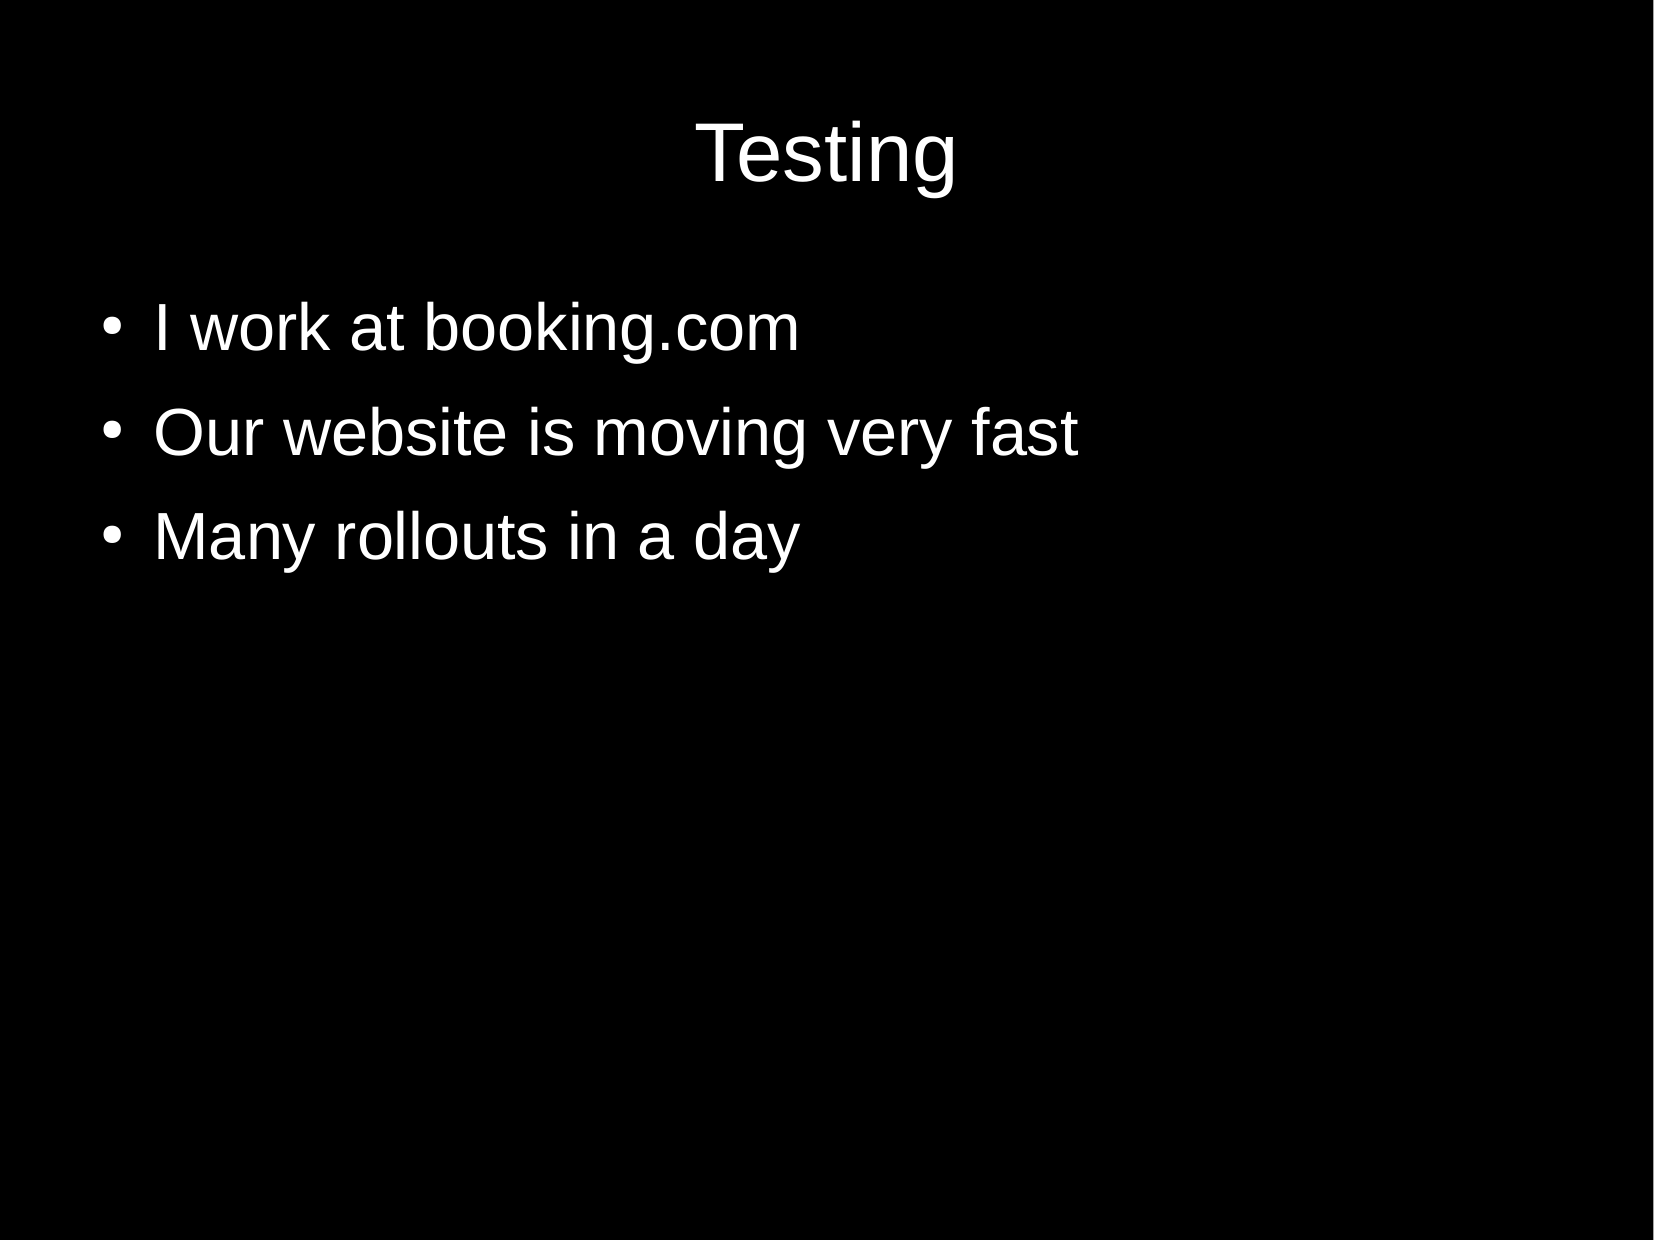

# Testing
I work at booking.com
Our website is moving very fast
Many rollouts in a day